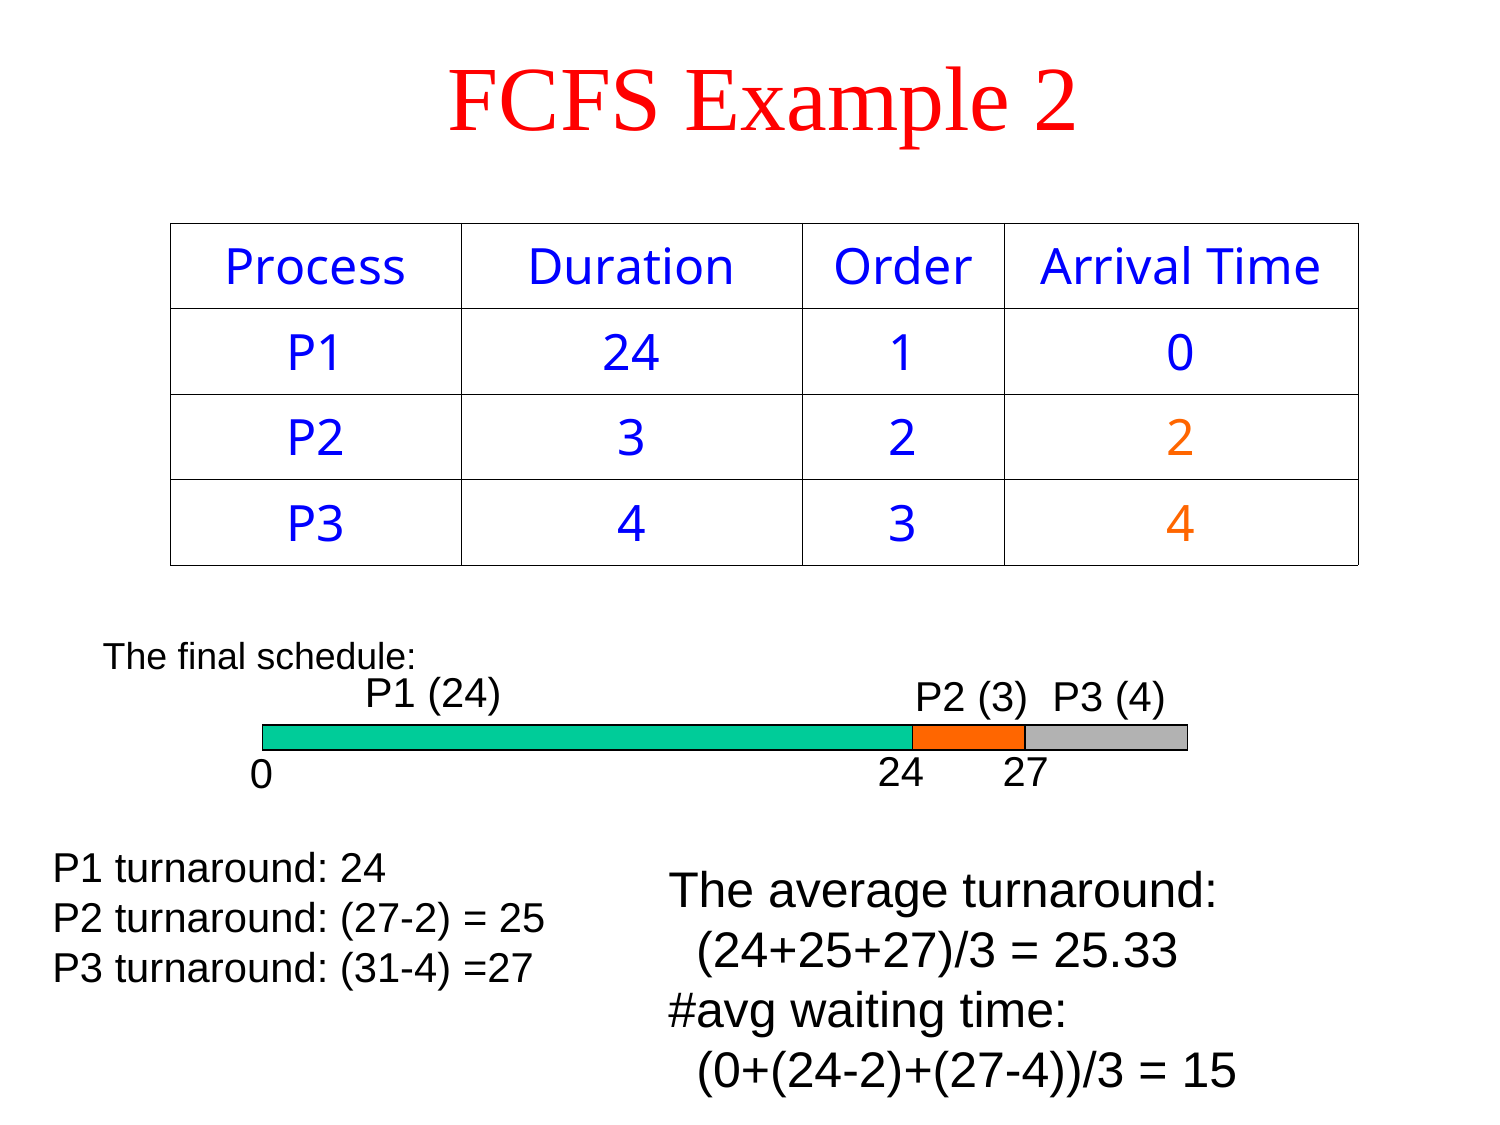

FCFS Example 2
| Process | Duration | Order | Arrival Time |
| --- | --- | --- | --- |
| P1 | 24 | 1 | 0 |
| P2 | 3 | 2 | 2 |
| P3 | 4 | 3 | 4 |
The final schedule:
P1 (24)
P2 (3)
P3 (4)
24
27
0
P1 turnaround: 24
P2 turnaround: (27-2) = 25
P3 turnaround: (31-4) =27
The average turnaround:
 (24+25+27)/3 = 25.33
#avg waiting time:
 (0+(24-2)+(27-4))/3 = 15